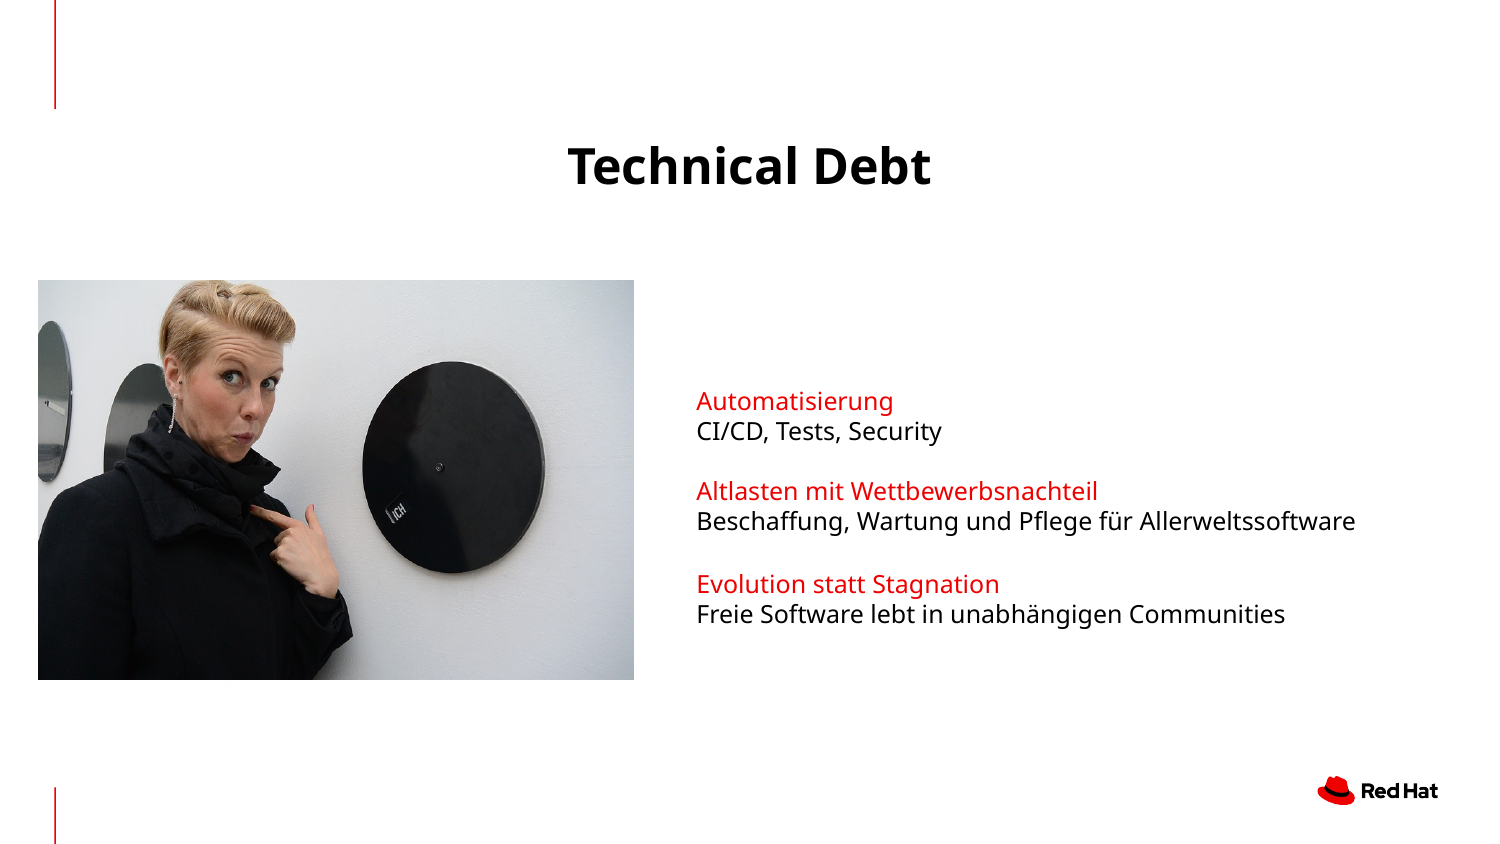

Technical Debt
Automatisierung
CI/CD, Tests, Security
Altlasten mit Wettbewerbsnachteil
Beschaffung, Wartung und Pflege für Allerweltssoftware
Evolution statt Stagnation
Freie Software lebt in unabhängigen Communities